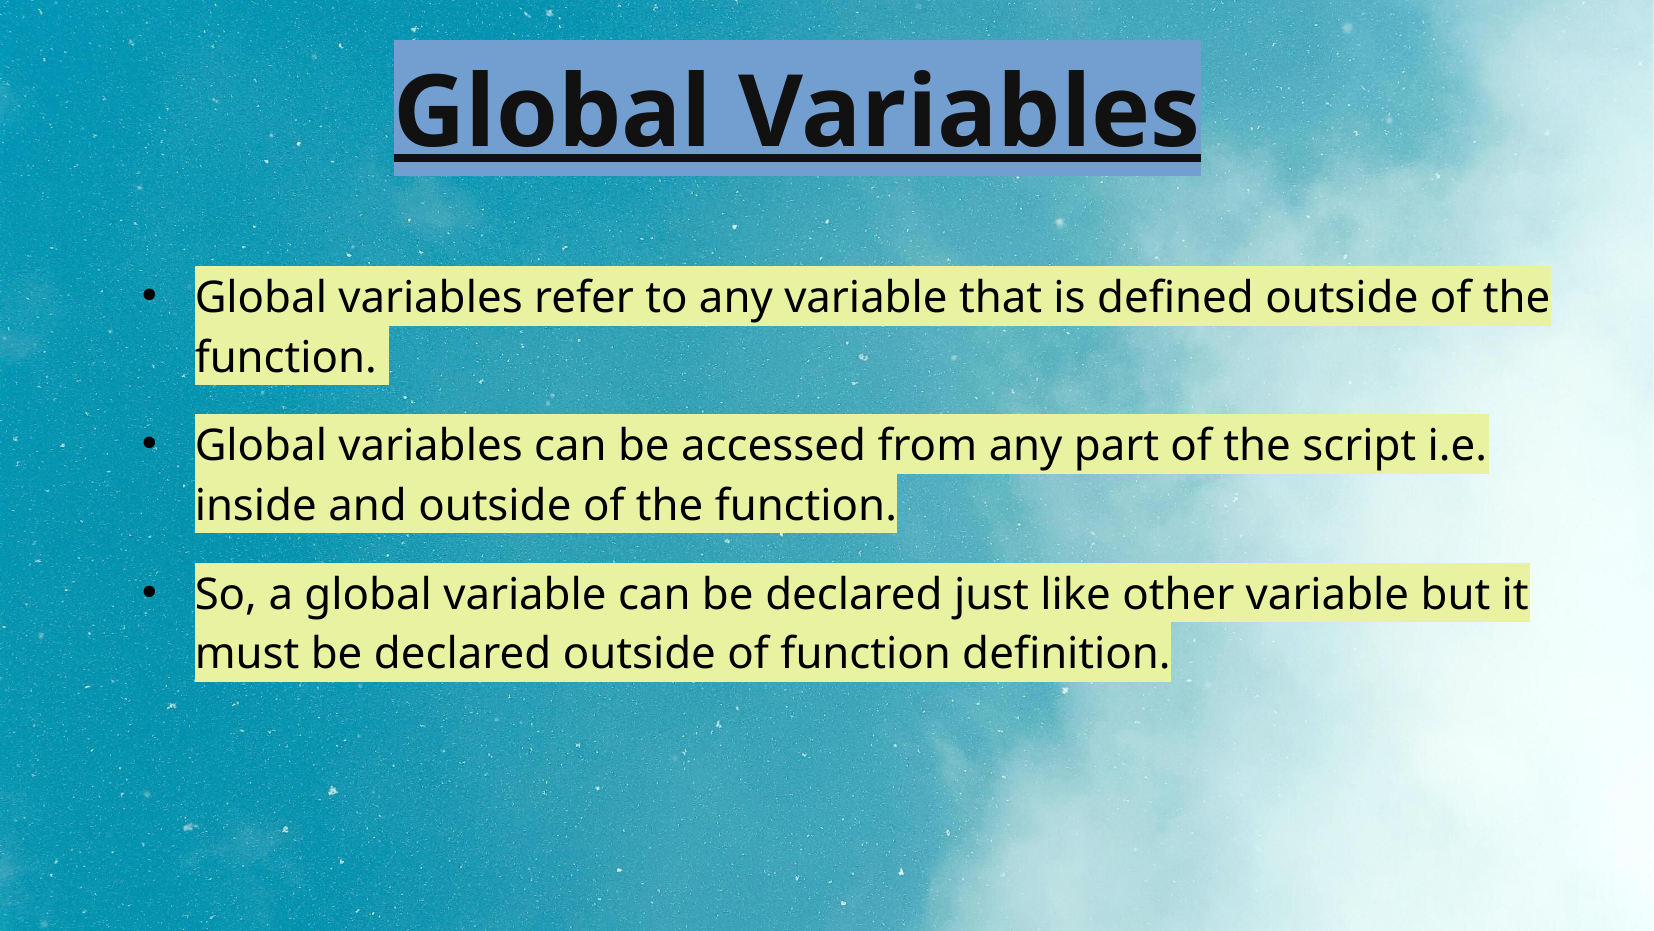

# Global Variables
Global variables refer to any variable that is defined outside of the function.
Global variables can be accessed from any part of the script i.e. inside and outside of the function.
So, a global variable can be declared just like other variable but it must be declared outside of function definition.